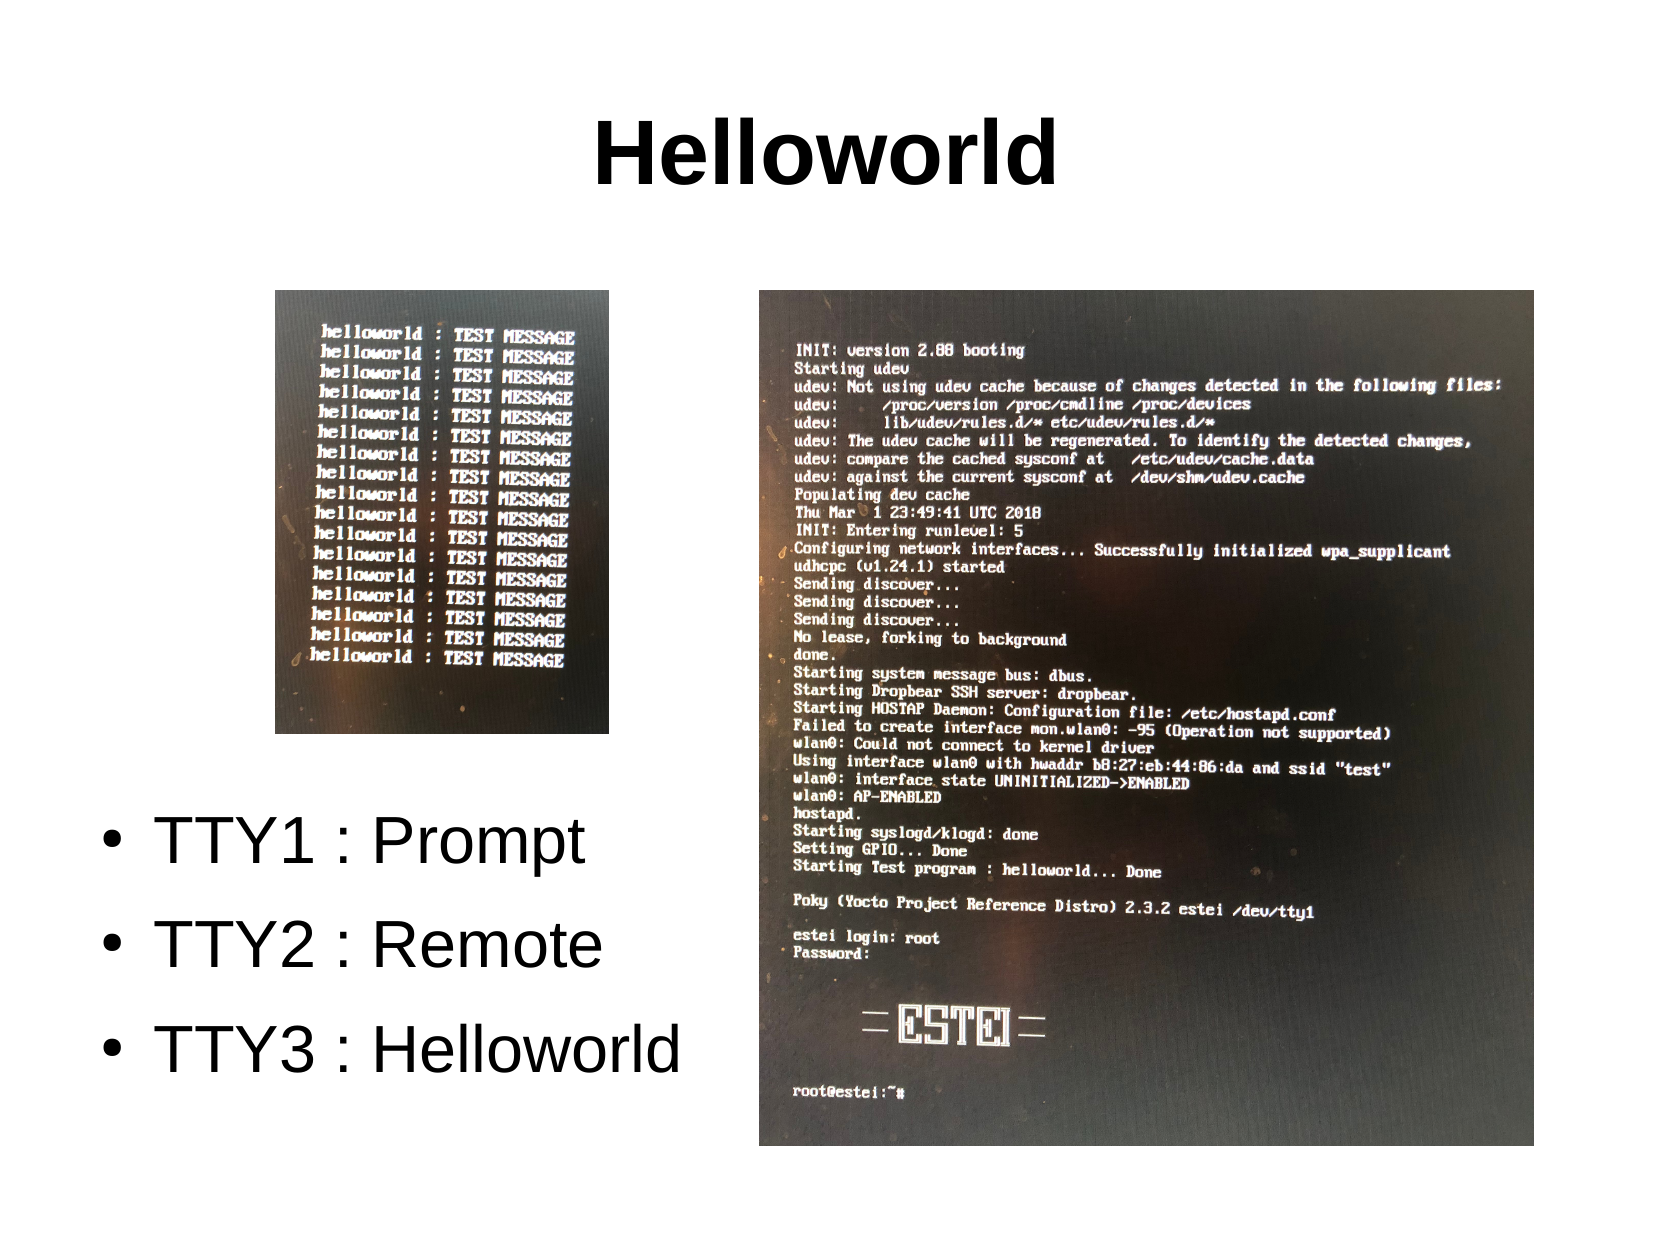

# Helloworld
TTY1 : Prompt
TTY2 : Remote
TTY3 : Helloworld